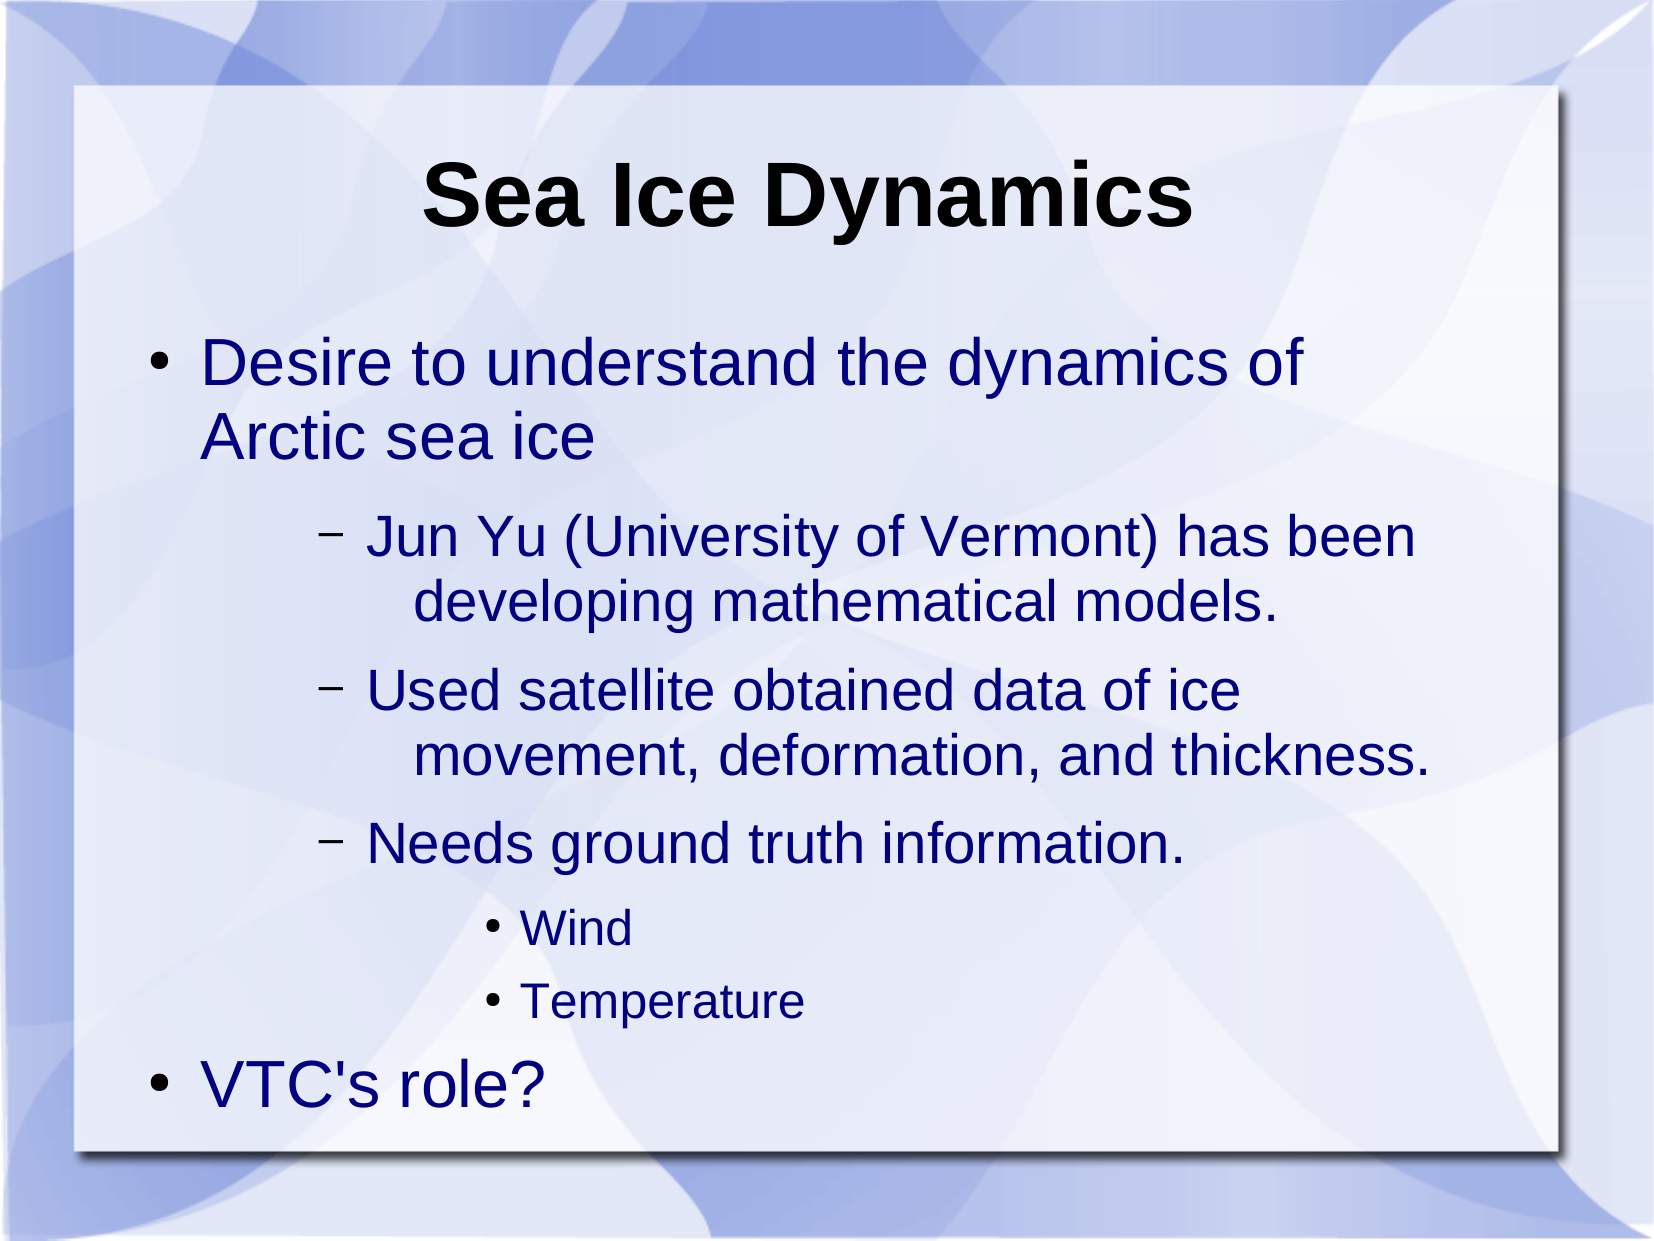

# Sea Ice Dynamics
Desire to understand the dynamics of Arctic sea ice
Jun Yu (University of Vermont) has been developing mathematical models.
Used satellite obtained data of ice movement, deformation, and thickness.
Needs ground truth information.
Wind
Temperature
VTC's role?